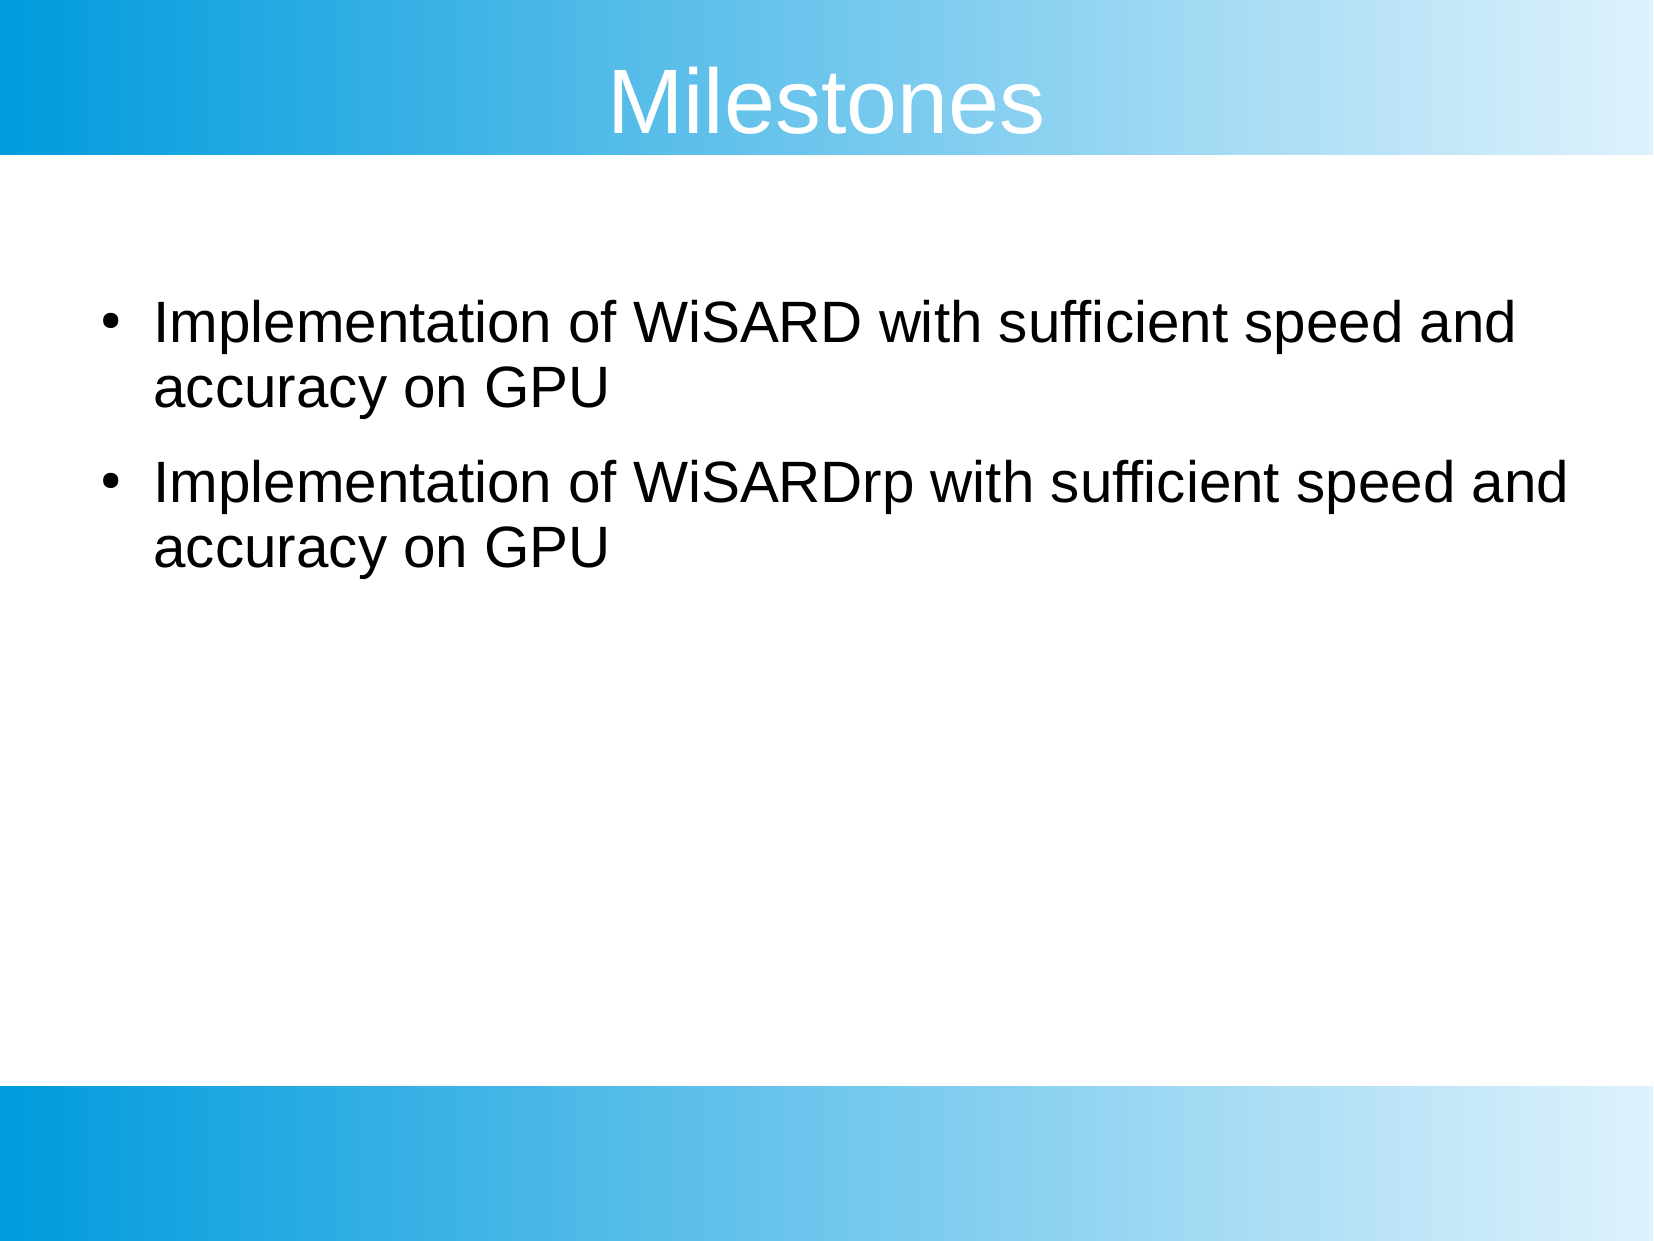

# Milestones
Implementation of WiSARD with sufficient speed and accuracy on GPU
Implementation of WiSARDrp with sufficient speed and accuracy on GPU